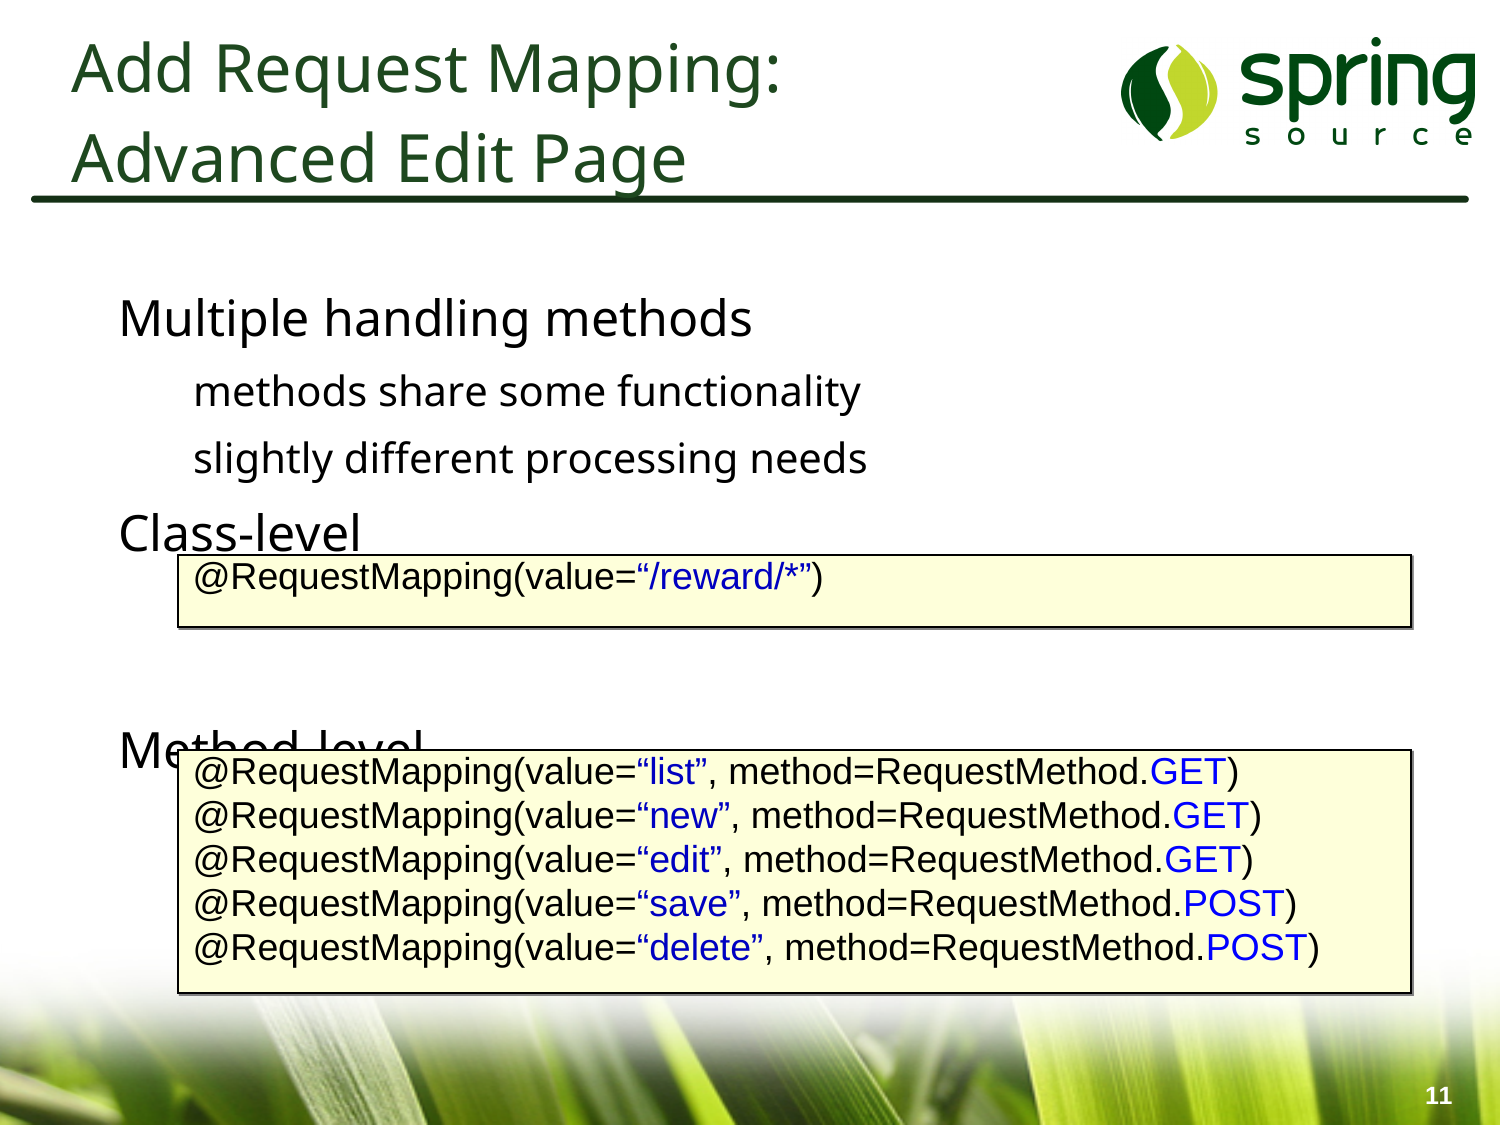

# Add Request Mapping: Advanced Edit Page
Multiple handling methods
methods share some functionality
slightly different processing needs
Class-level
Method-level
@RequestMapping(value=“/reward/*”)
@RequestMapping(value=“list”, method=RequestMethod.GET)
@RequestMapping(value=“new”, method=RequestMethod.GET)
@RequestMapping(value=“edit”, method=RequestMethod.GET)
@RequestMapping(value=“save”, method=RequestMethod.POST)
@RequestMapping(value=“delete”, method=RequestMethod.POST)